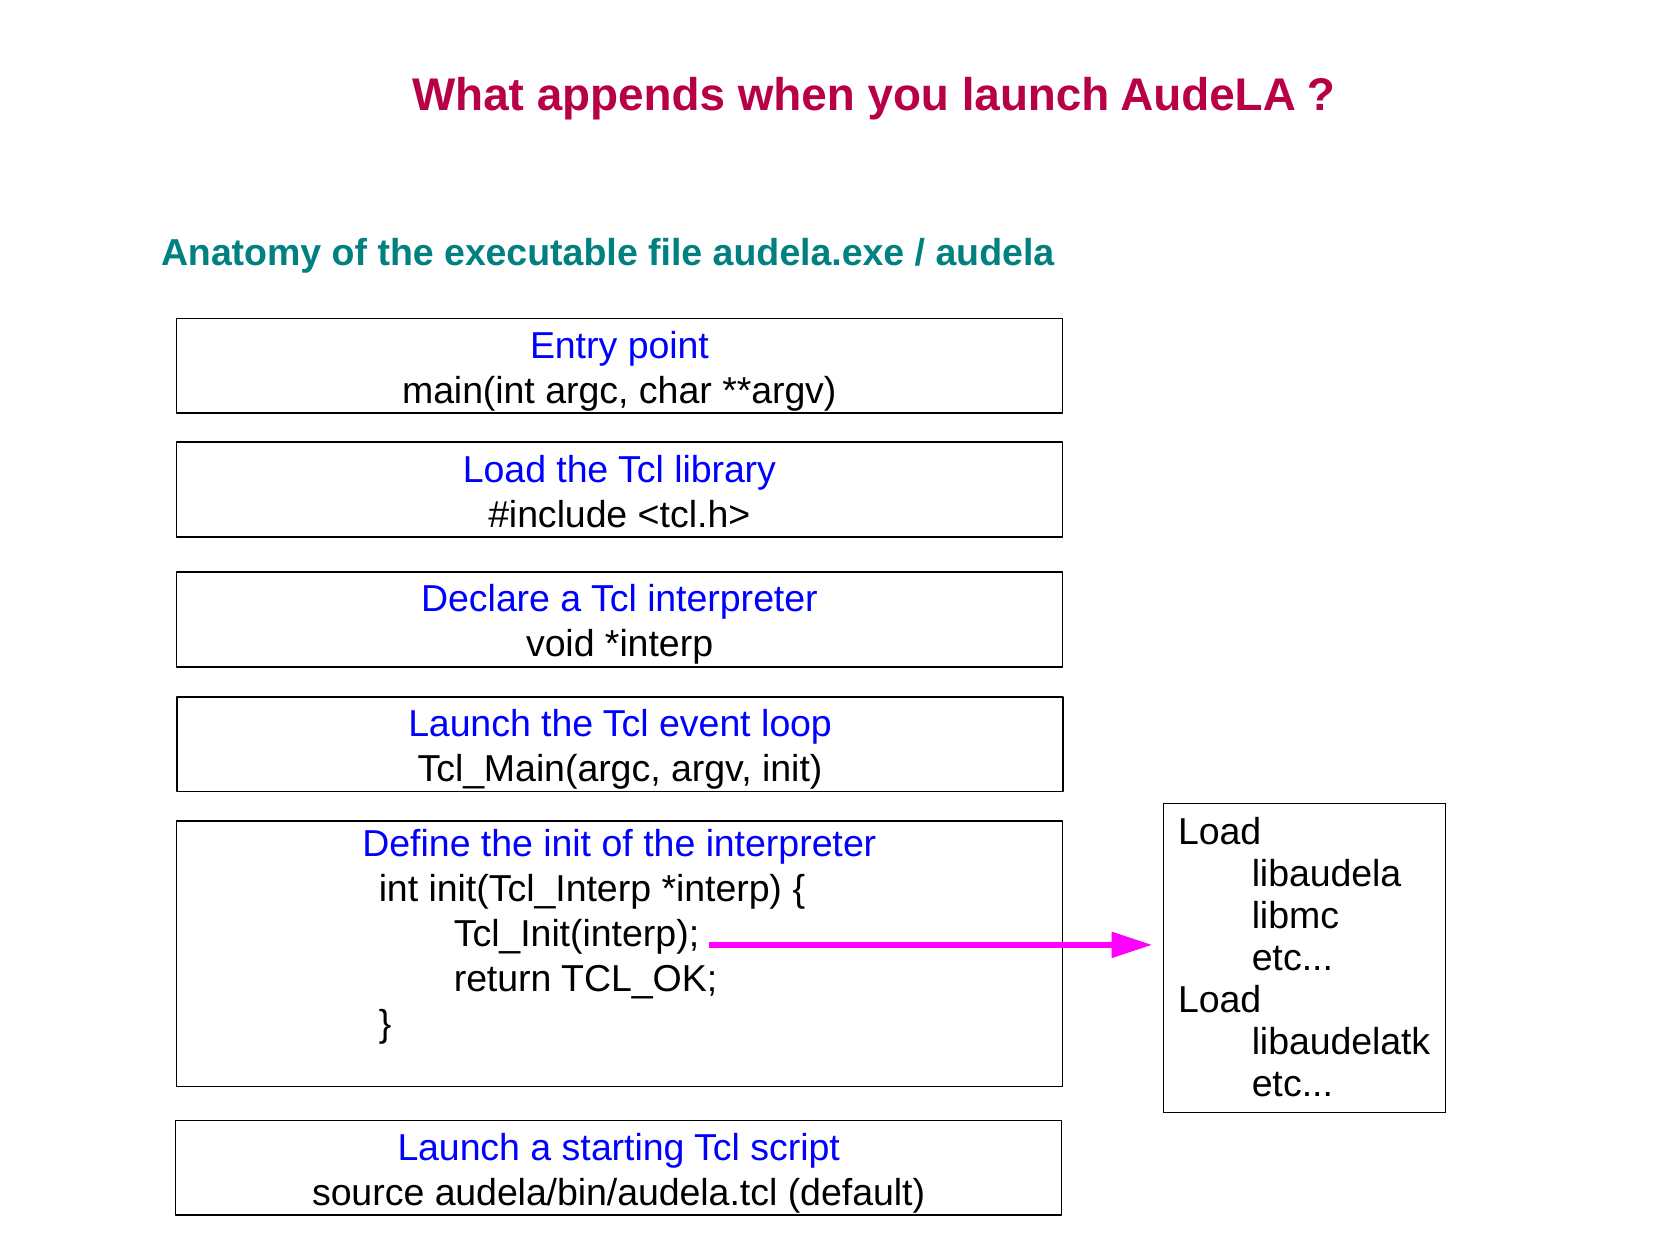

What appends when you launch AudeLA ?
Anatomy of the executable file audela.exe / audela
Entry point
main(int argc, char **argv)
Load the Tcl library
#include <tcl.h>
Declare a Tcl interpreter
void *interp
Launch the Tcl event loop
Tcl_Main(argc, argv, init)
Load
	libaudela
	libmc
	etc...
Load
	libaudelatk
	etc...
Define the init of the interpreter
int init(Tcl_Interp *interp) {
Tcl_Init(interp);
return TCL_OK;
}
Launch a starting Tcl script
source audela/bin/audela.tcl (default)